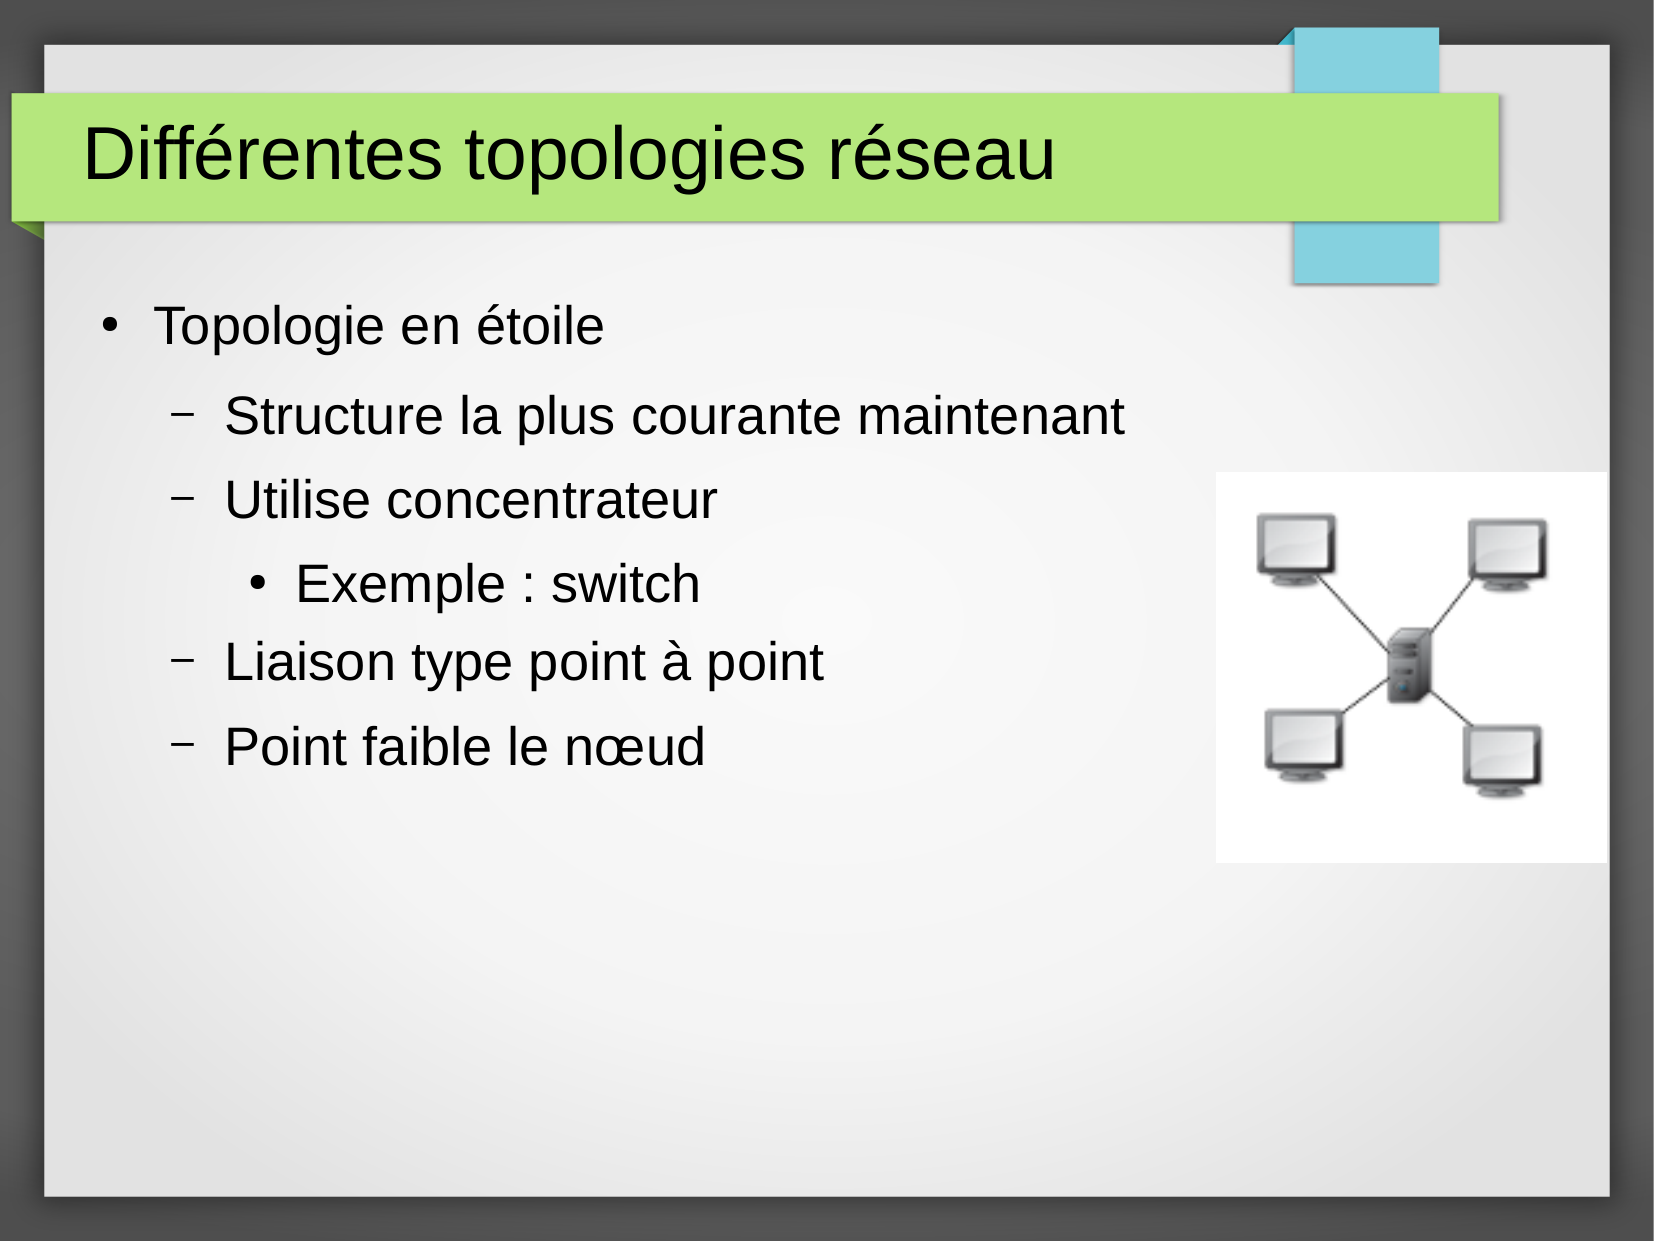

# Différentes topologies réseau
Topologie en étoile
Structure la plus courante maintenant
Utilise concentrateur
Exemple : switch
Liaison type point à point
Point faible le nœud